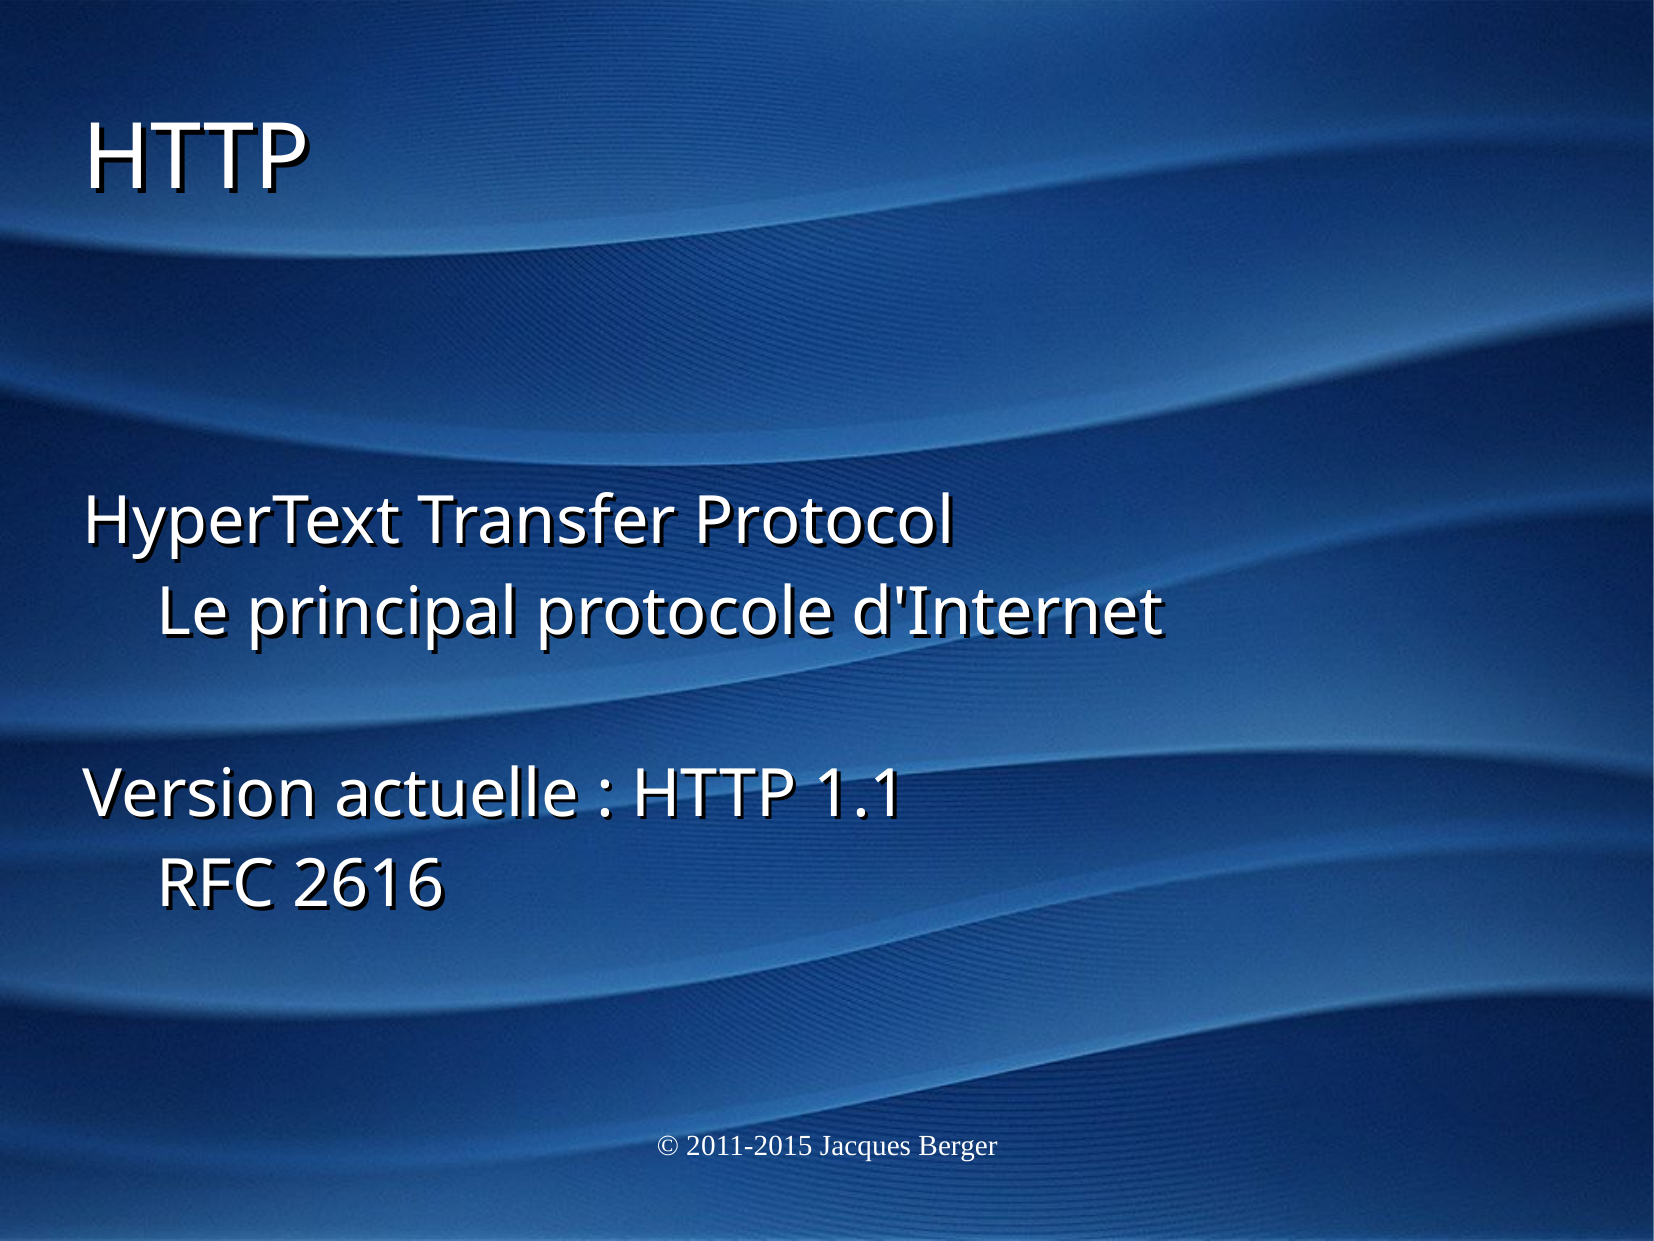

# HTTP
HyperText Transfer Protocol
	Le principal protocole d'Internet
Version actuelle : HTTP 1.1
	RFC 2616
© 2011-2015 Jacques Berger